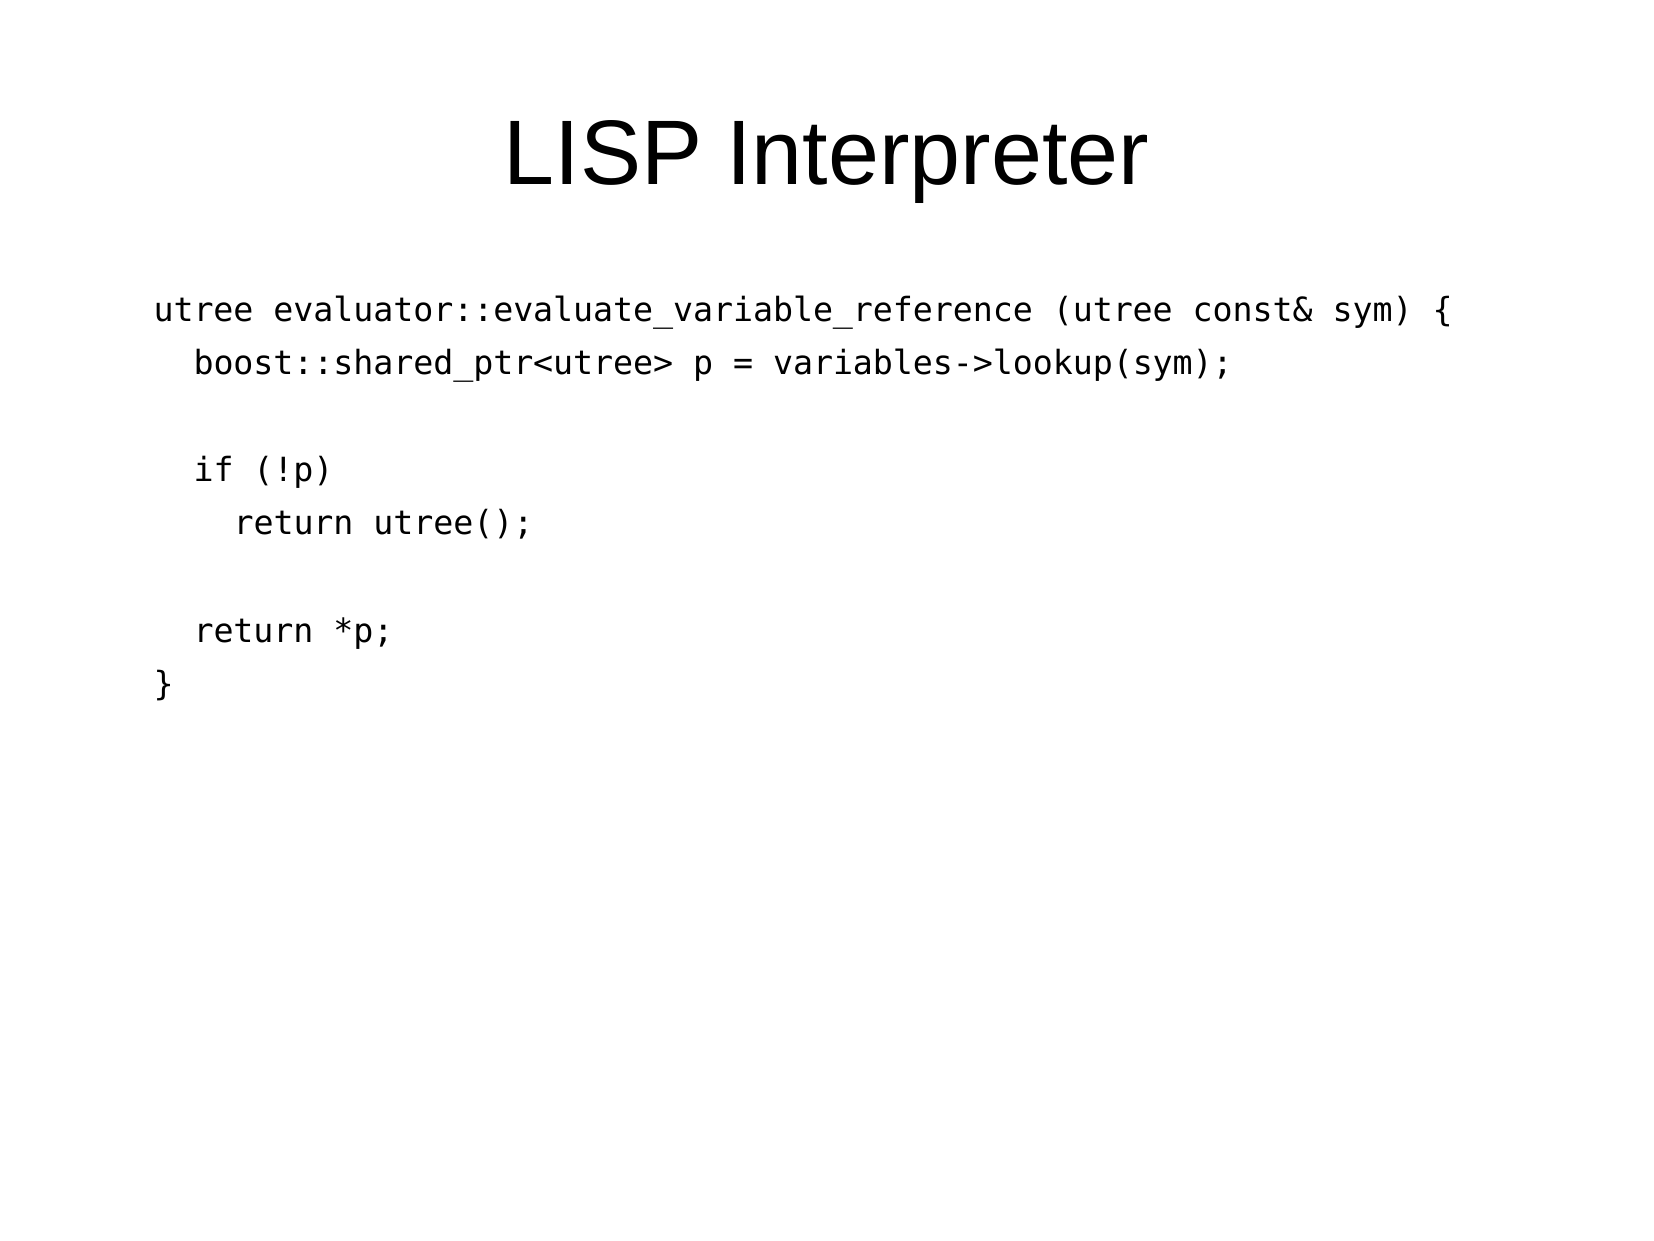

# LISP Interpreter
utree evaluator::evaluate_variable_reference (utree const& sym) {
 boost::shared_ptr<utree> p = variables->lookup(sym);
 if (!p)
 return utree();
 return *p;
}